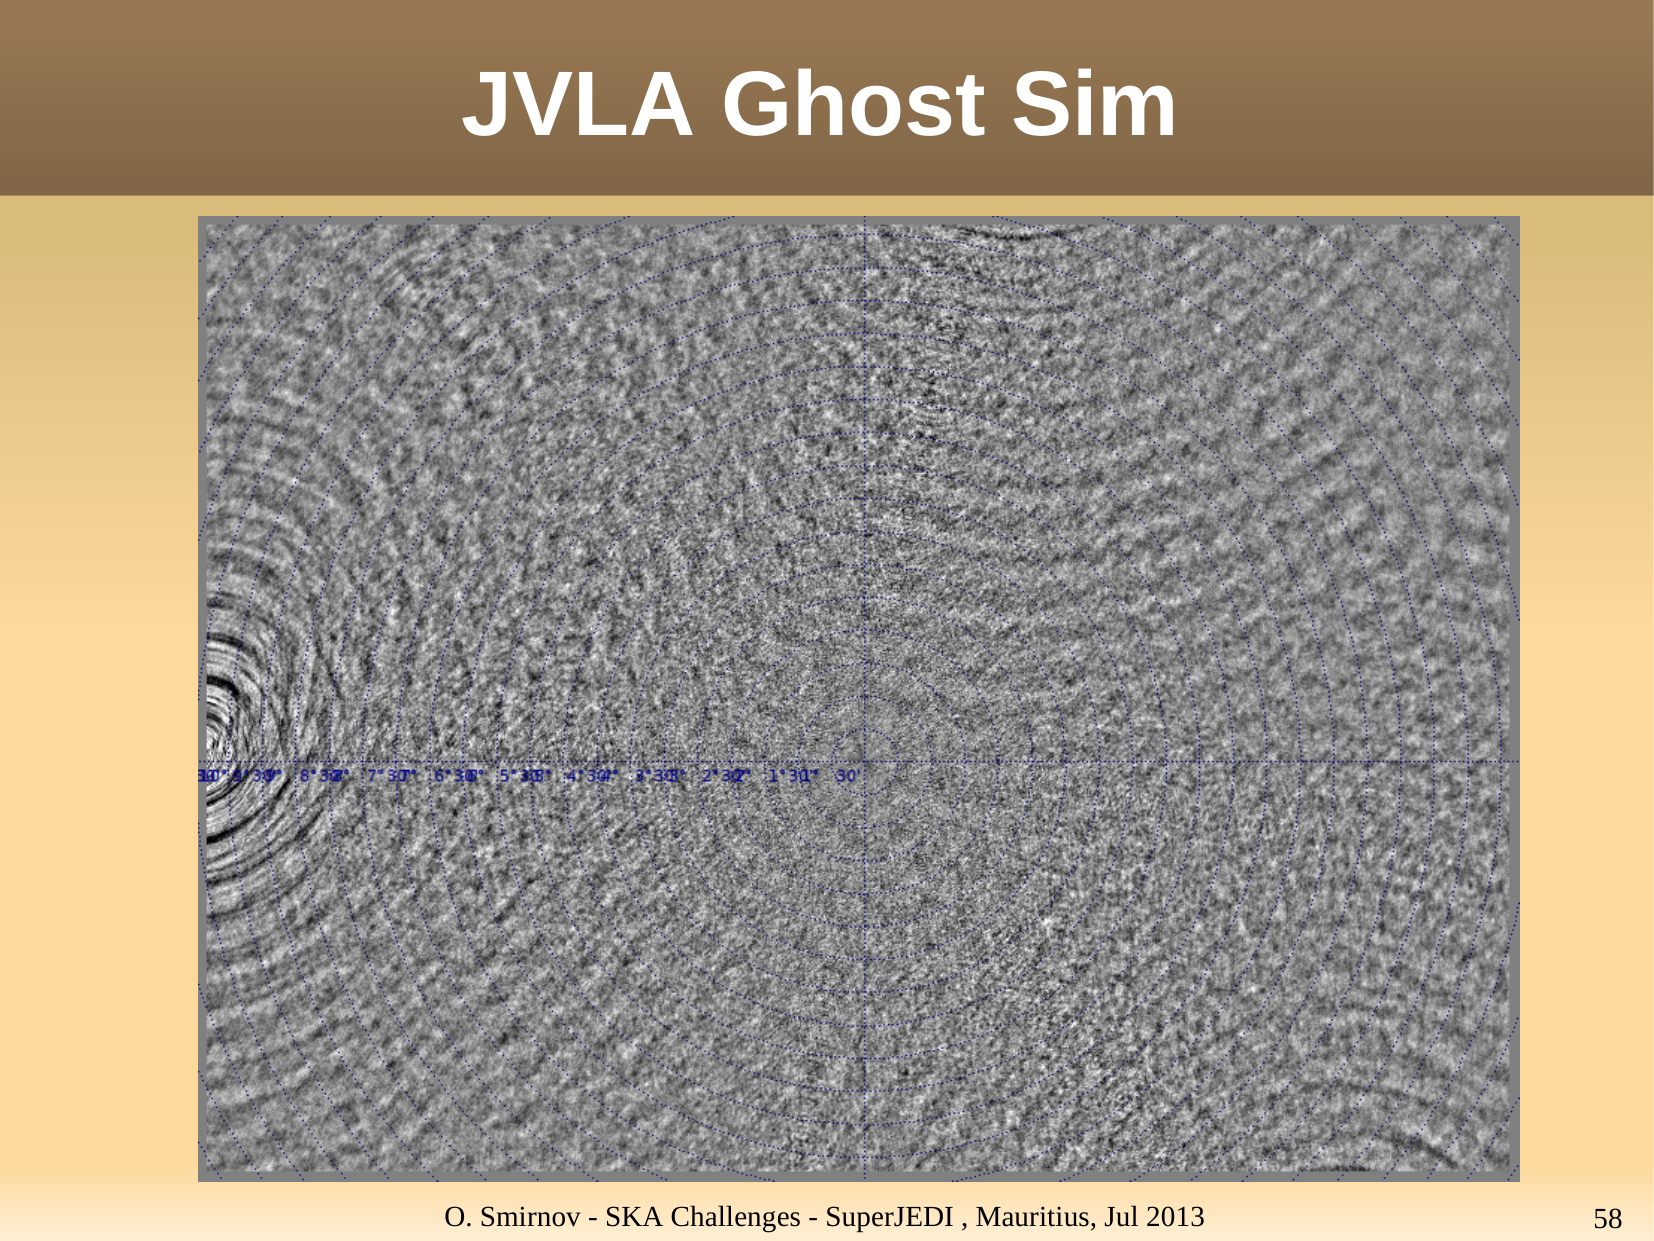

# JVLA Ghost Sim
O. Smirnov - SKA Challenges - SuperJEDI , Mauritius, Jul 2013
58